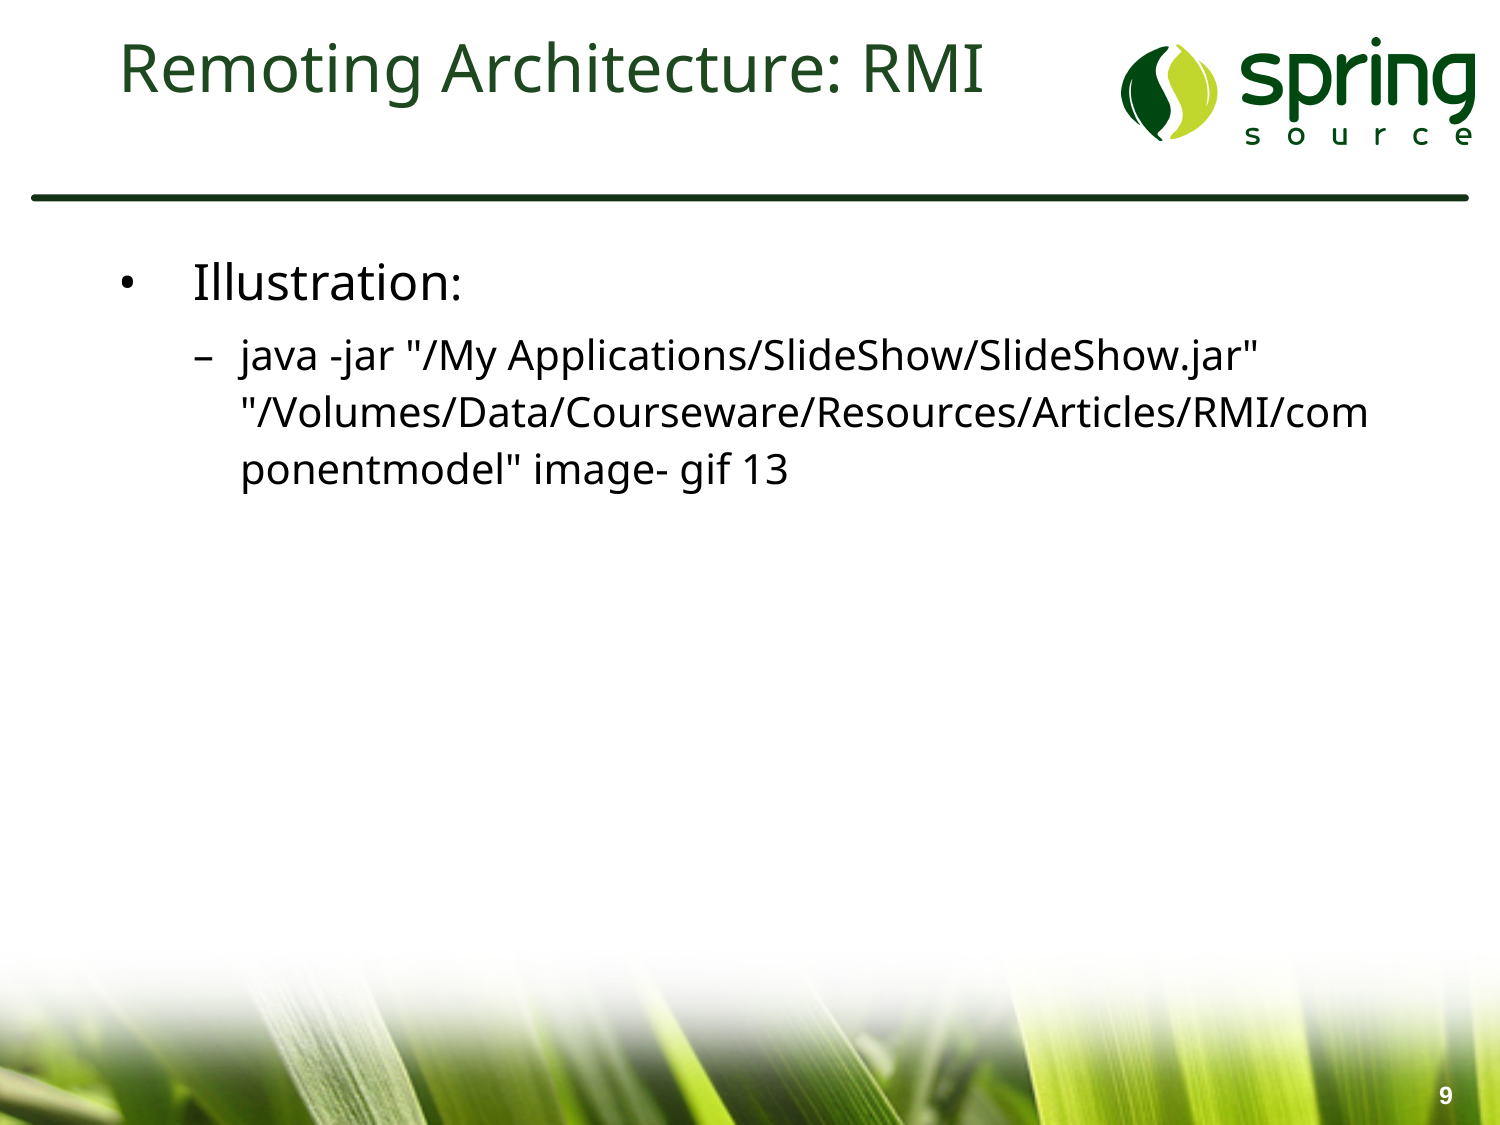

# Remoting Architecture: RMI
Illustration:
java -jar "/My Applications/SlideShow/SlideShow.jar" "/Volumes/Data/Courseware/Resources/Articles/RMI/componentmodel" image- gif 13